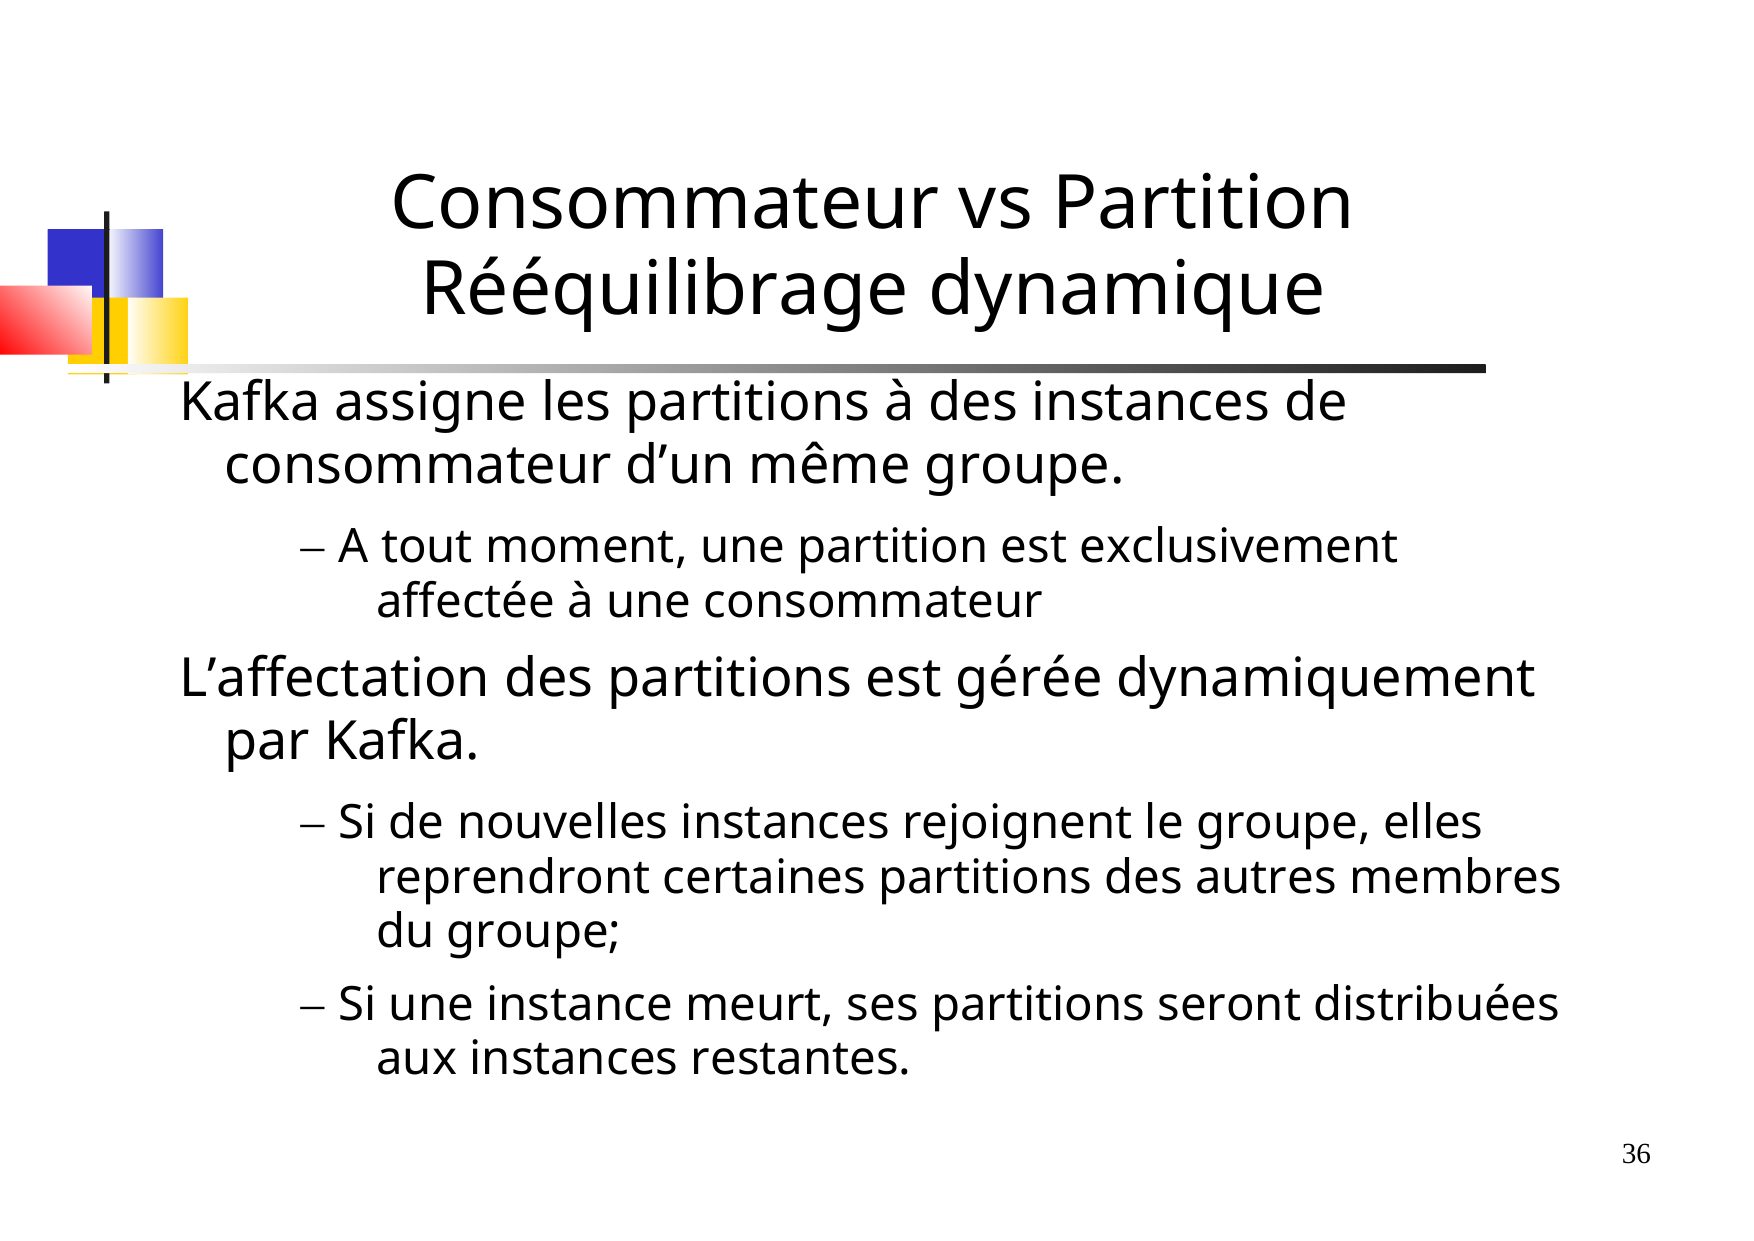

# Consommateur vs Partition Rééquilibrage dynamique
Kafka assigne les partitions à des instances de consommateur d’un même groupe.
A tout moment, une partition est exclusivement affectée à une consommateur
L’affectation des partitions est gérée dynamiquement par Kafka.
Si de nouvelles instances rejoignent le groupe, elles reprendront certaines partitions des autres membres du groupe;
Si une instance meurt, ses partitions seront distribuées aux instances restantes.